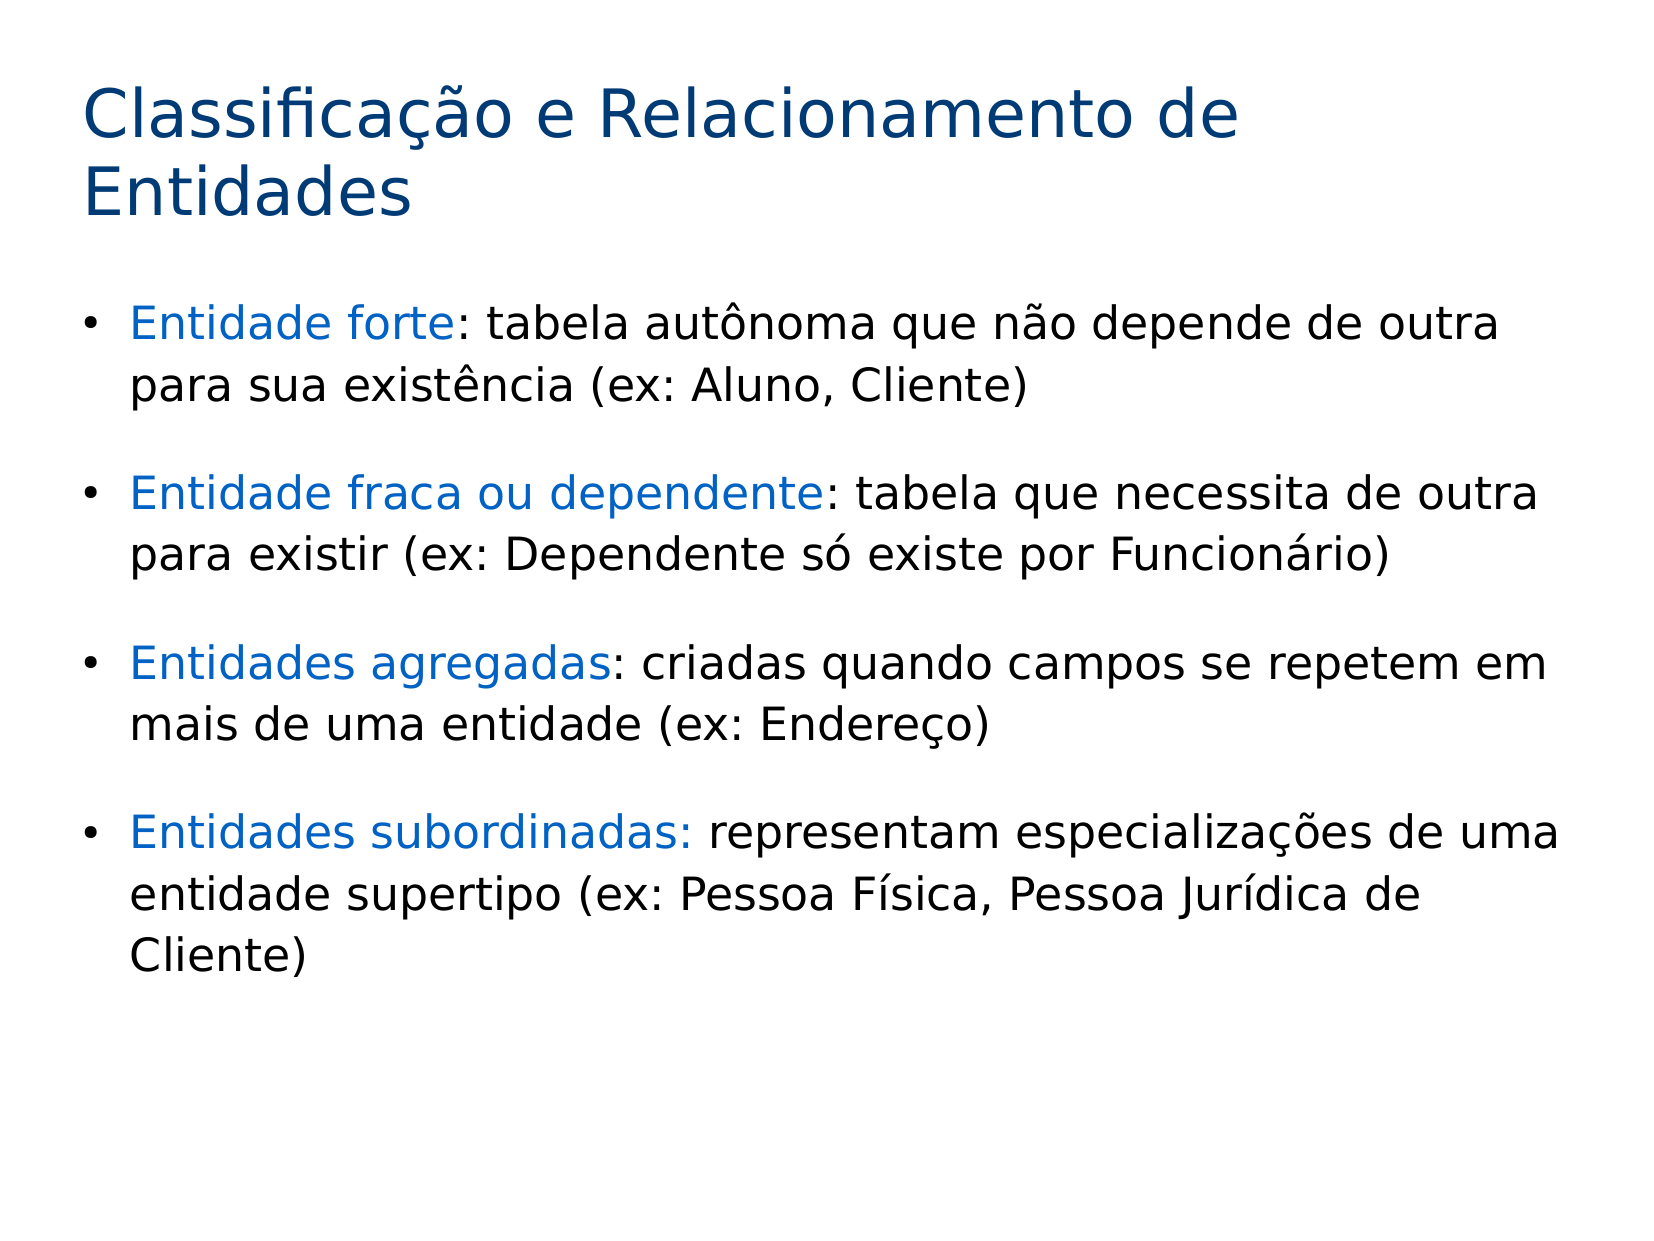

# Classificação e Relacionamento de Entidades
Entidade forte: tabela autônoma que não depende de outra para sua existência (ex: Aluno, Cliente)
Entidade fraca ou dependente: tabela que necessita de outra para existir (ex: Dependente só existe por Funcionário)
Entidades agregadas: criadas quando campos se repetem em mais de uma entidade (ex: Endereço)
Entidades subordinadas: representam especializações de uma entidade supertipo (ex: Pessoa Física, Pessoa Jurídica de Cliente)